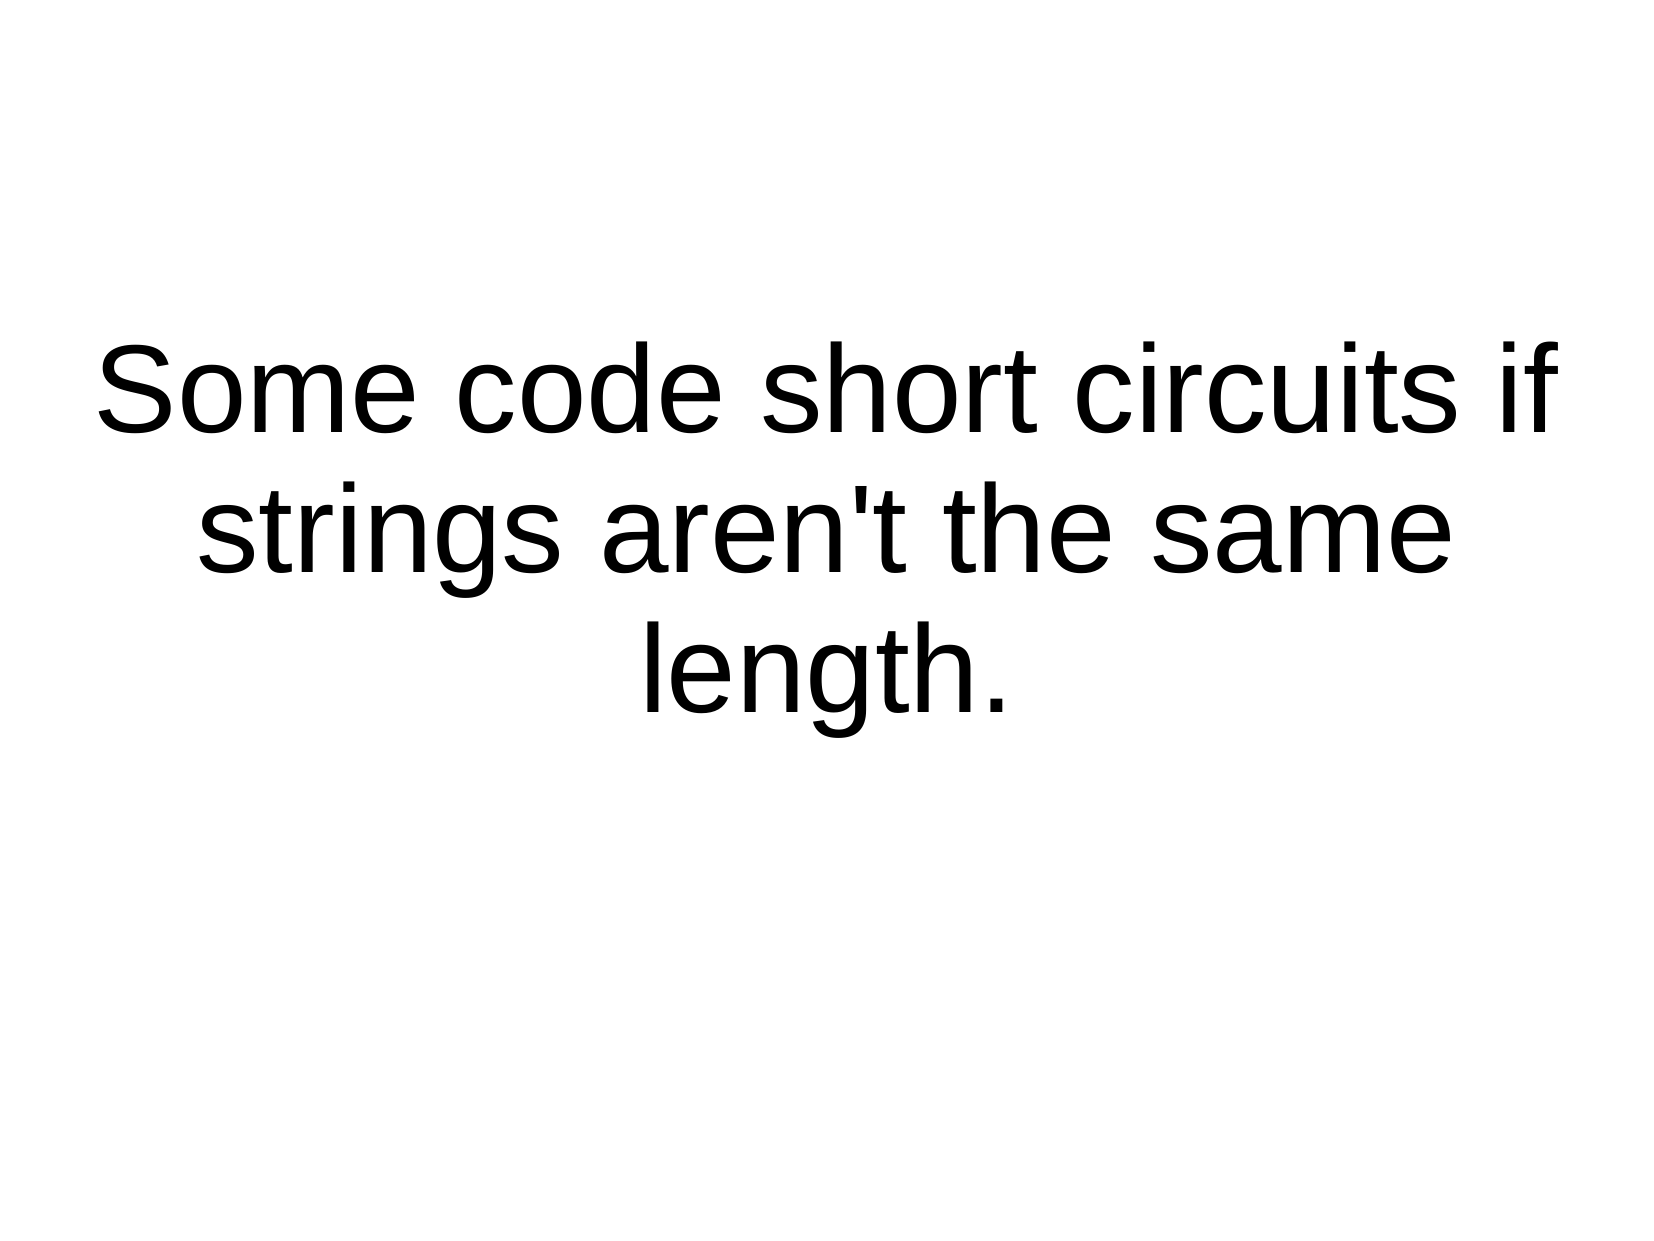

# Some code short circuits if strings aren't the same length.